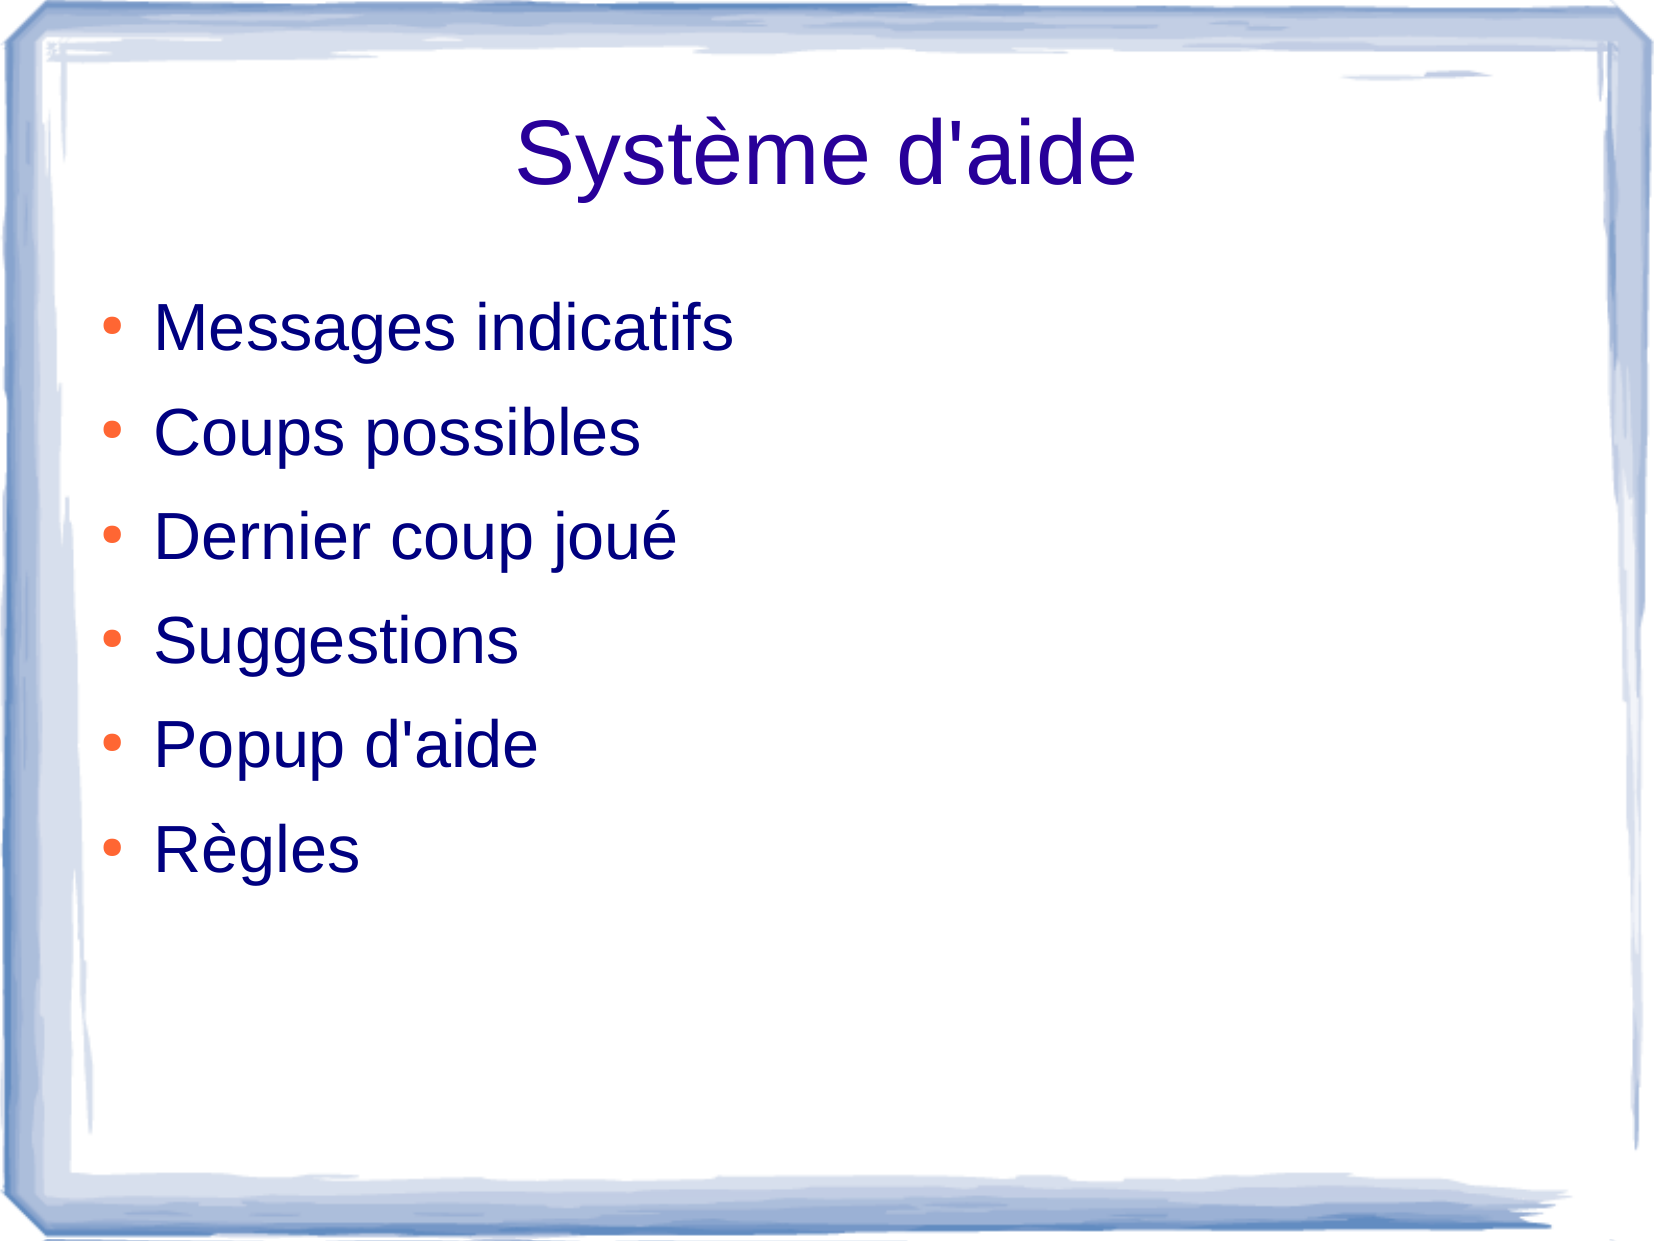

# Système d'aide
Messages indicatifs
Coups possibles
Dernier coup joué
Suggestions
Popup d'aide
Règles